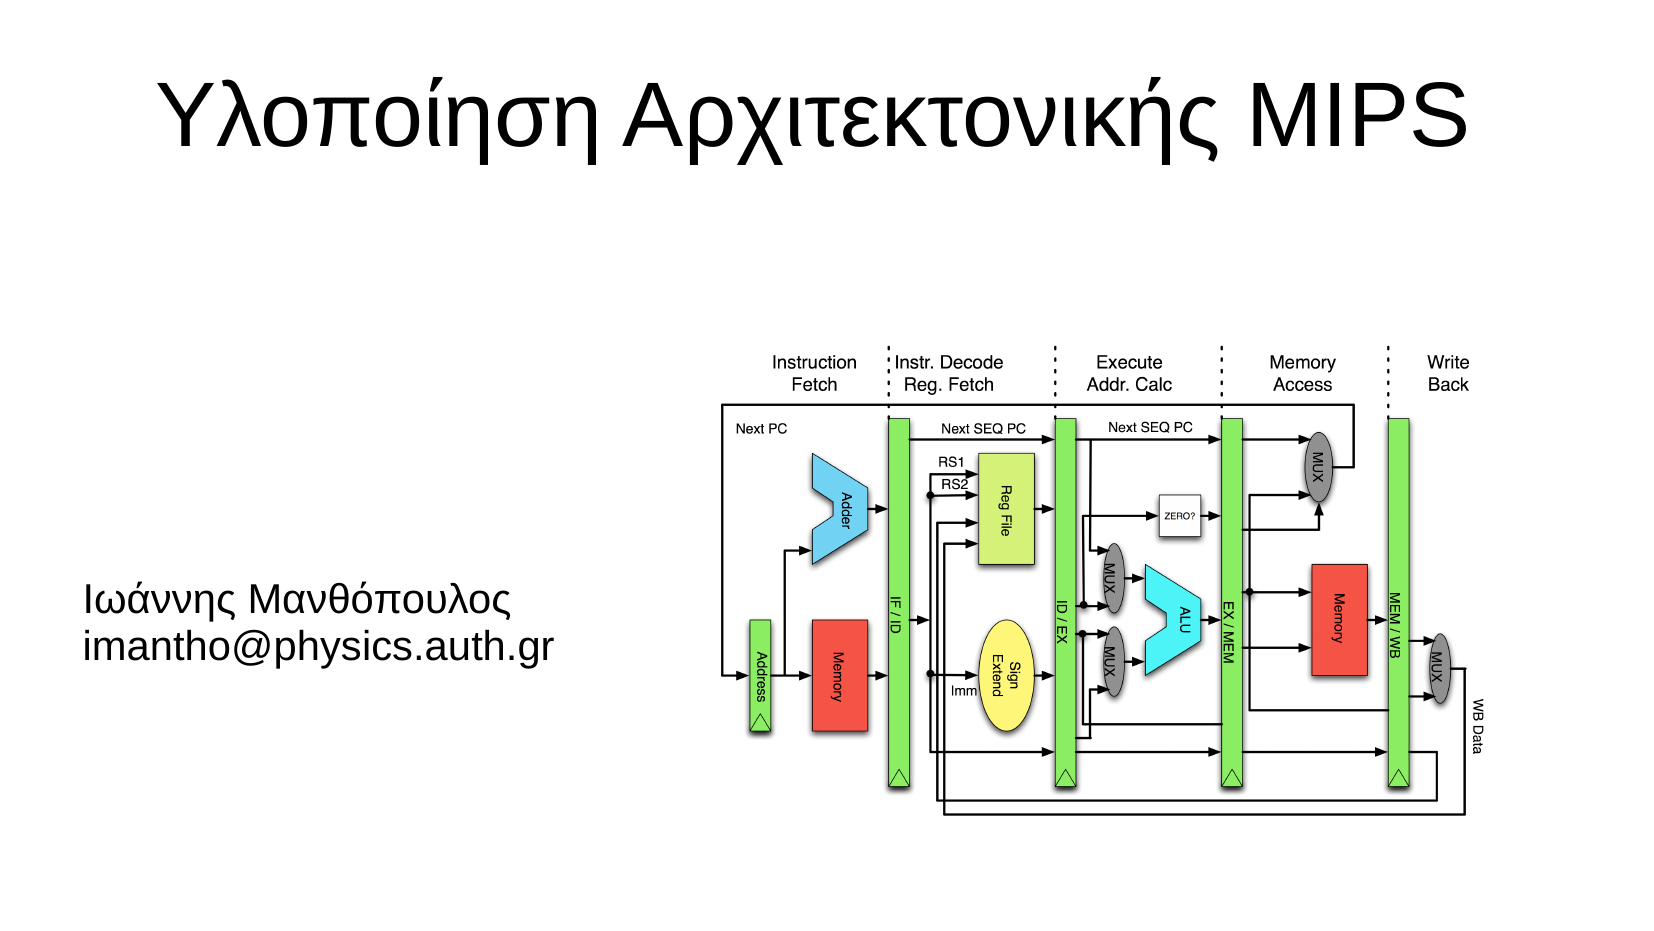

# Υλοποίηση Αρχιτεκτονικής MIPS
Ιωάννης Μανθόπουλος
imantho@physics.auth.gr